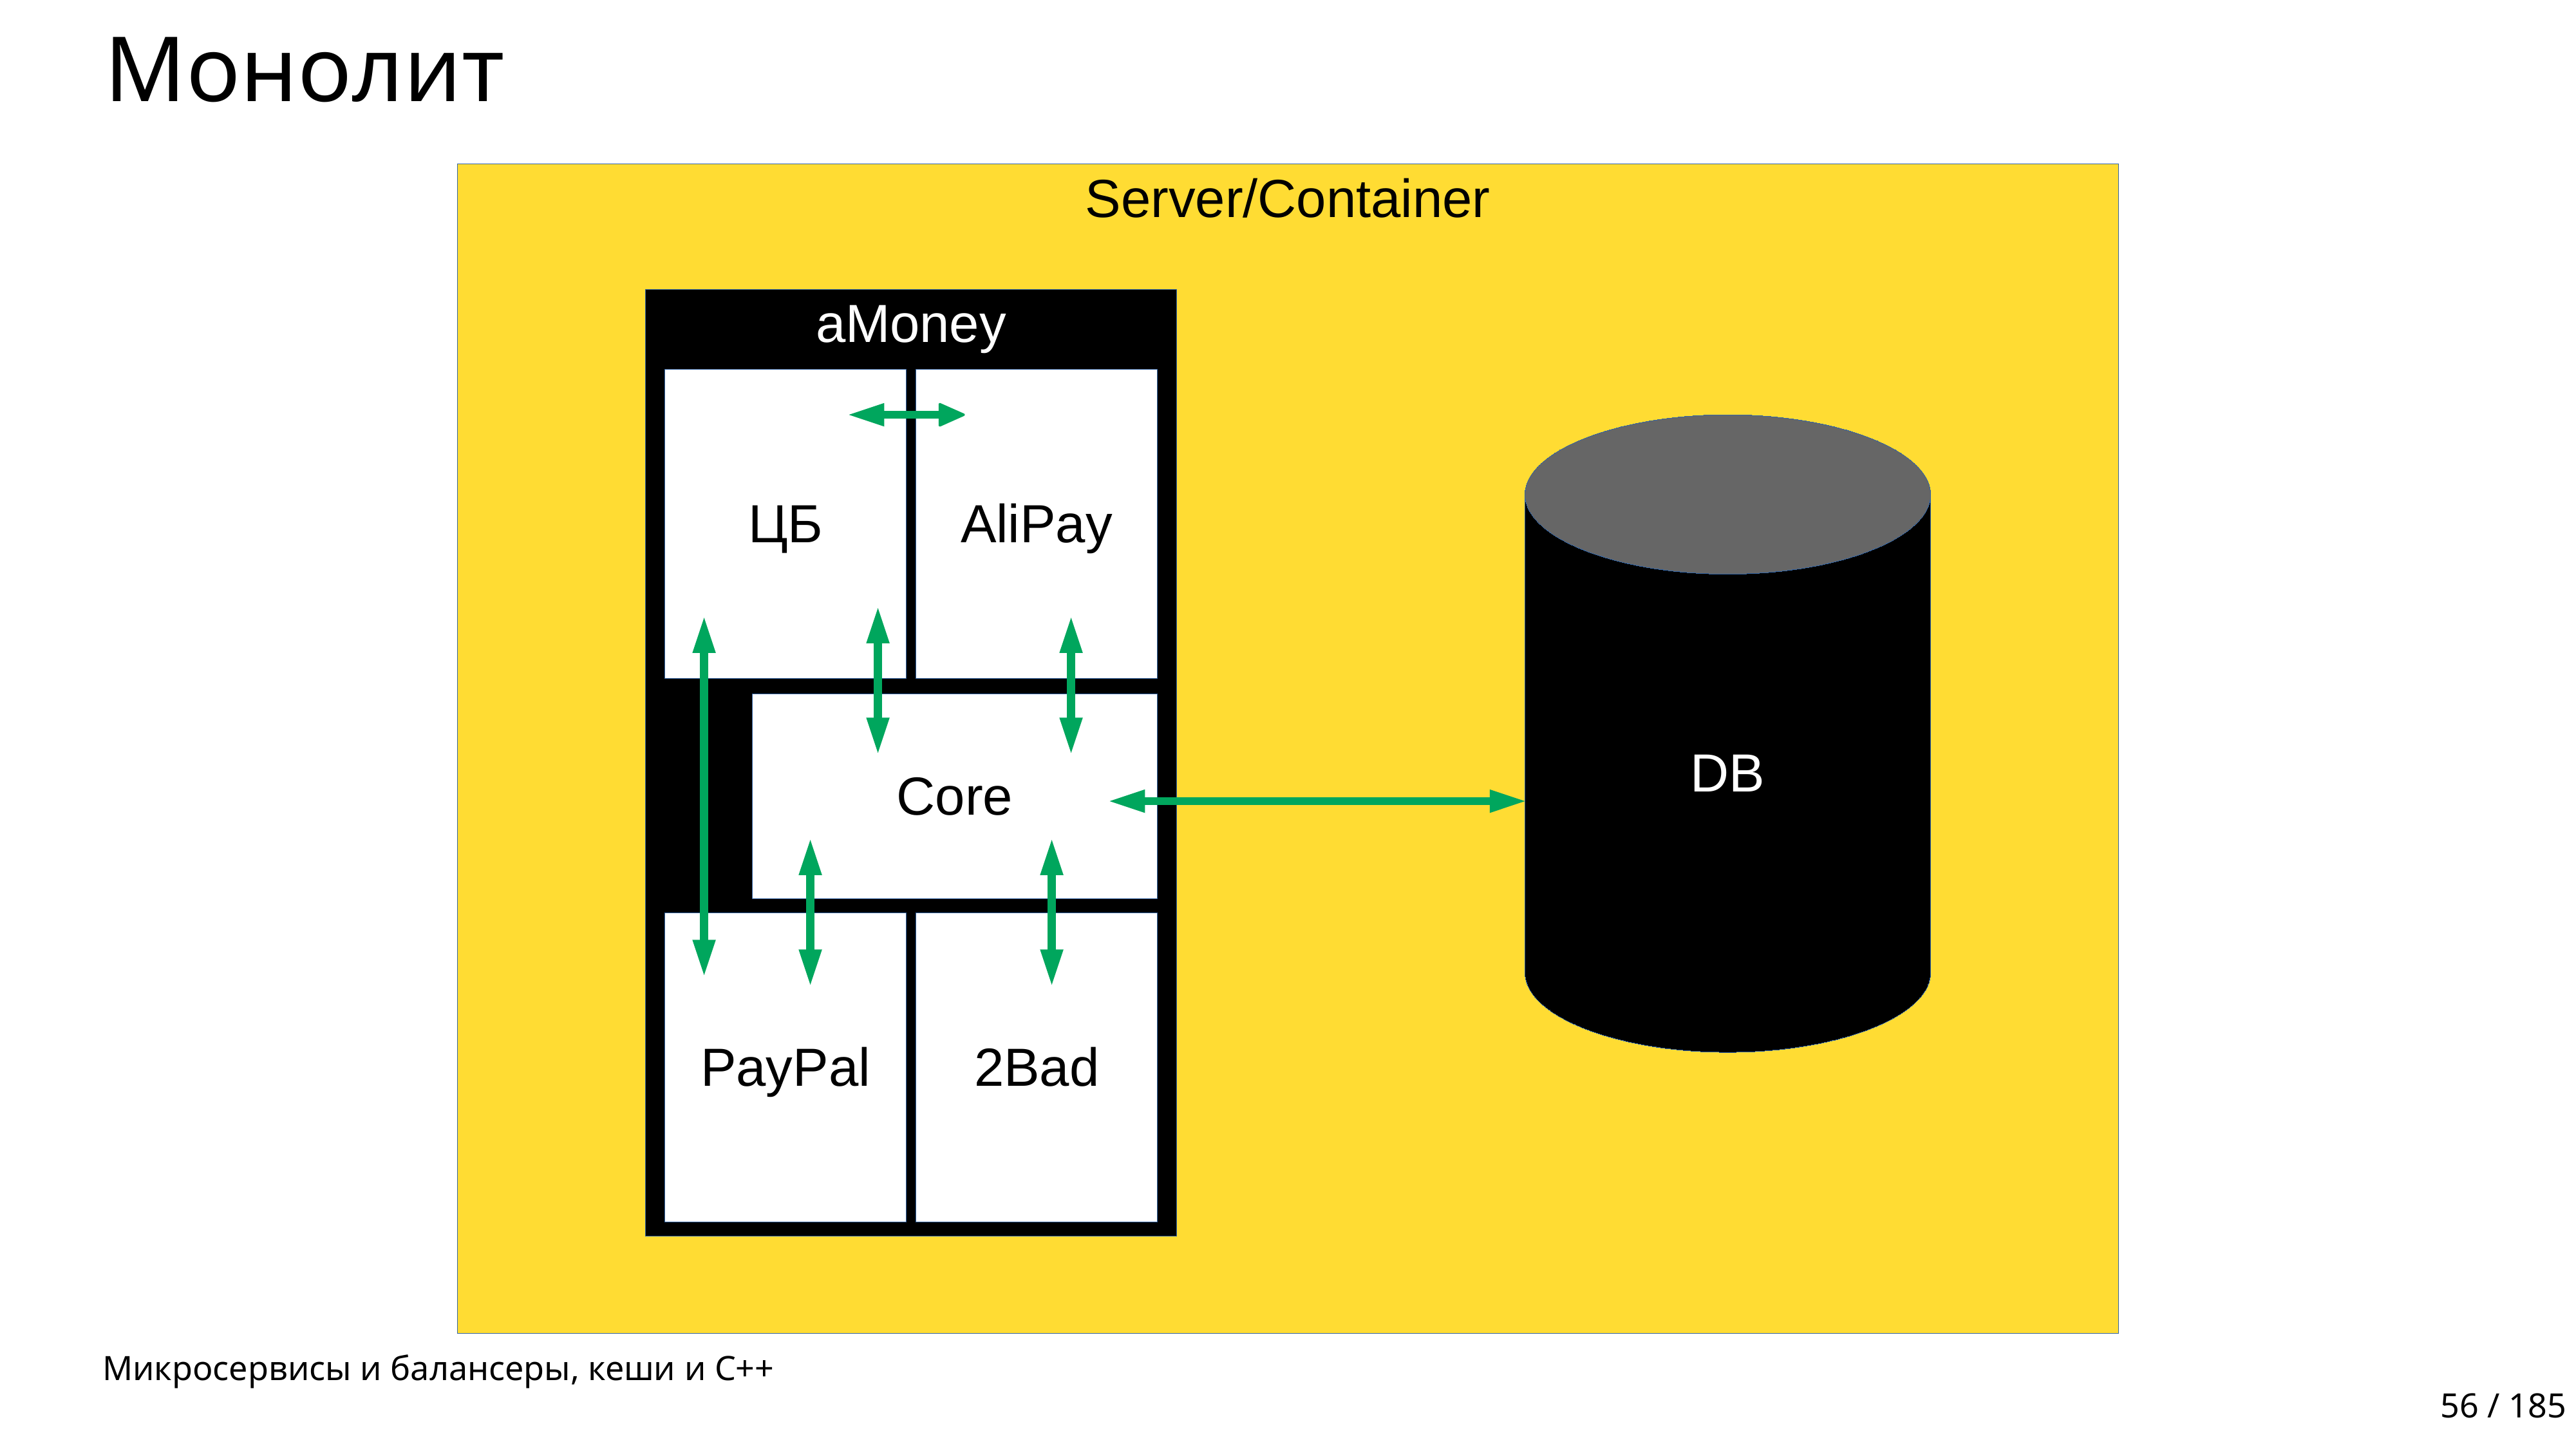

Монолит
Server/Container
aMoney
ЦБ
AliPay
DB
Core
PayPal
2Bad
# Микросервисы и балансеры, кеши и C++